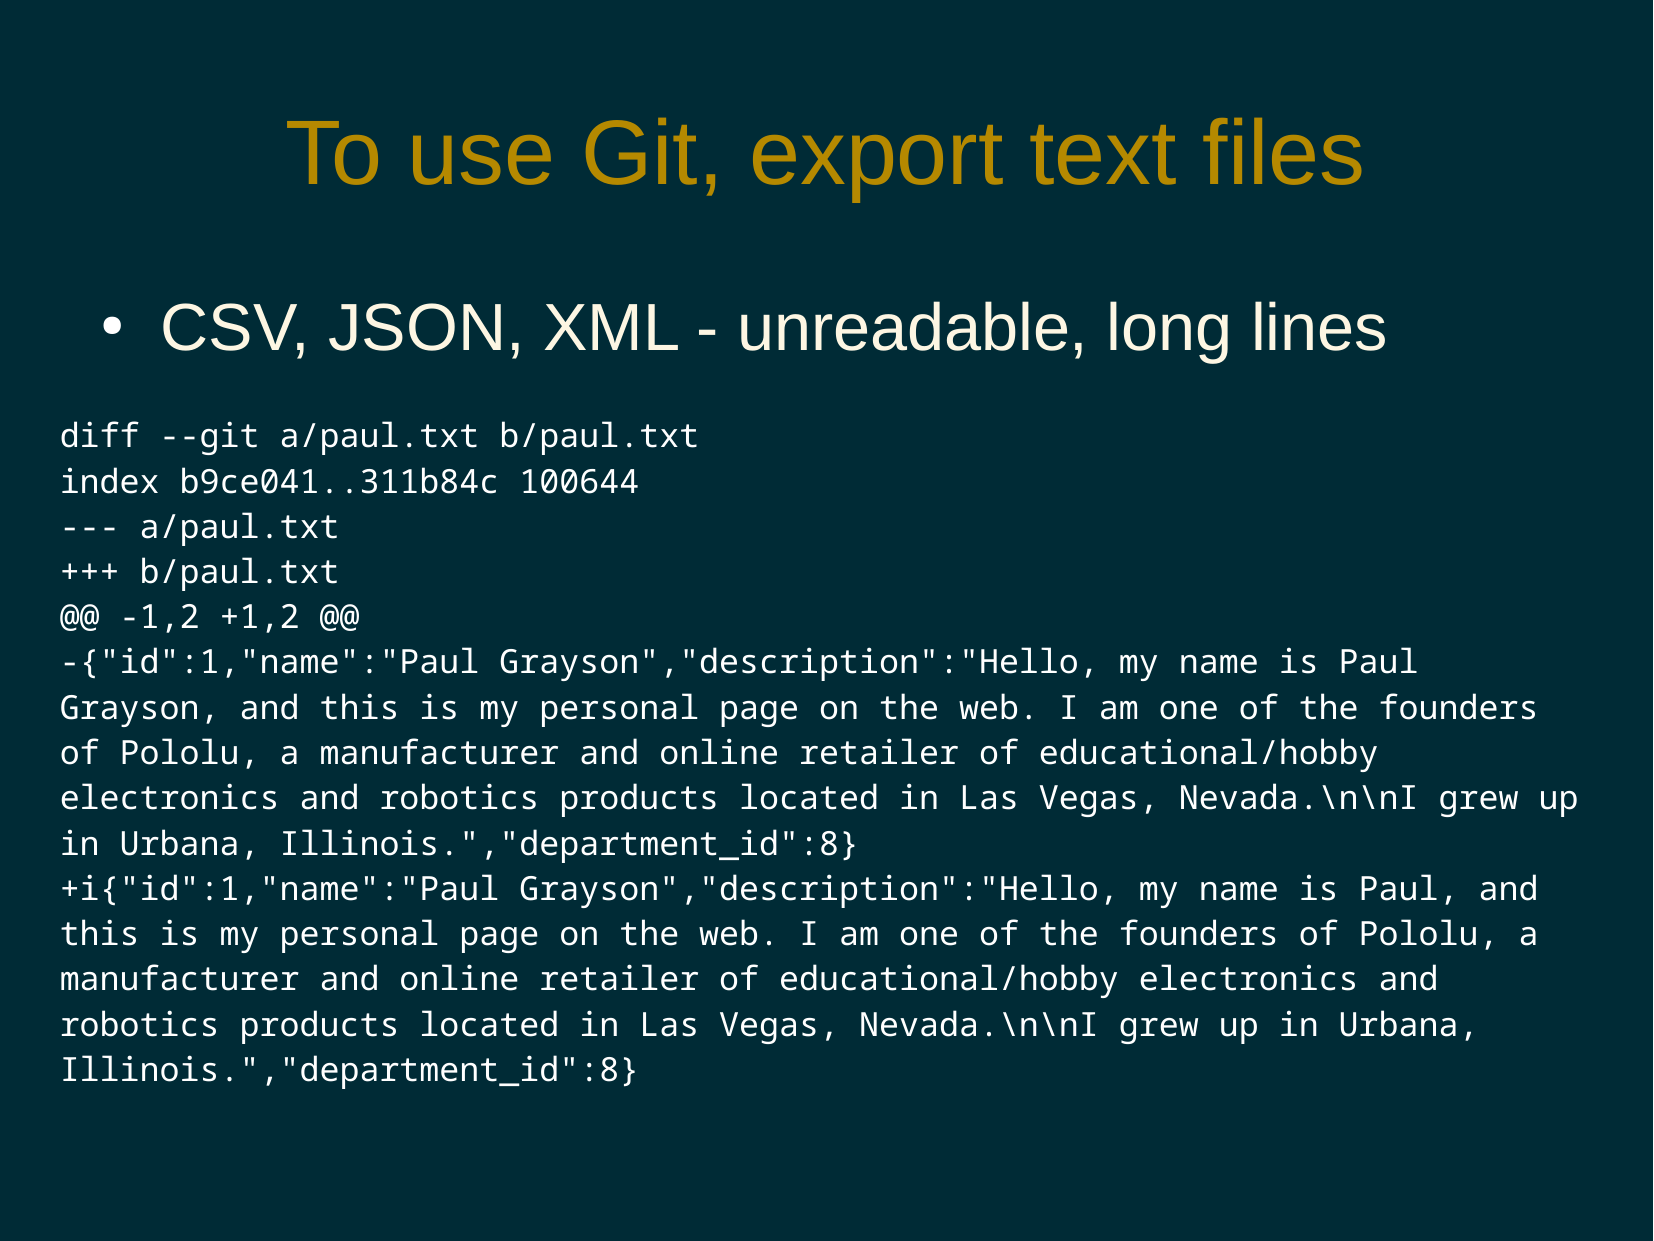

# To use Git, export text files
CSV, JSON, XML - unreadable, long lines
diff --git a/paul.txt b/paul.txt
index b9ce041..311b84c 100644
--- a/paul.txt
+++ b/paul.txt
@@ -1,2 +1,2 @@
-{"id":1,"name":"Paul Grayson","description":"Hello, my name is Paul Grayson, and this is my personal page on the web. I am one of the founders of Pololu, a manufacturer and online retailer of educational/hobby electronics and robotics products located in Las Vegas, Nevada.\n\nI grew up in Urbana, Illinois.","department_id":8}
+i{"id":1,"name":"Paul Grayson","description":"Hello, my name is Paul, and this is my personal page on the web. I am one of the founders of Pololu, a manufacturer and online retailer of educational/hobby electronics and robotics products located in Las Vegas, Nevada.\n\nI grew up in Urbana, Illinois.","department_id":8}